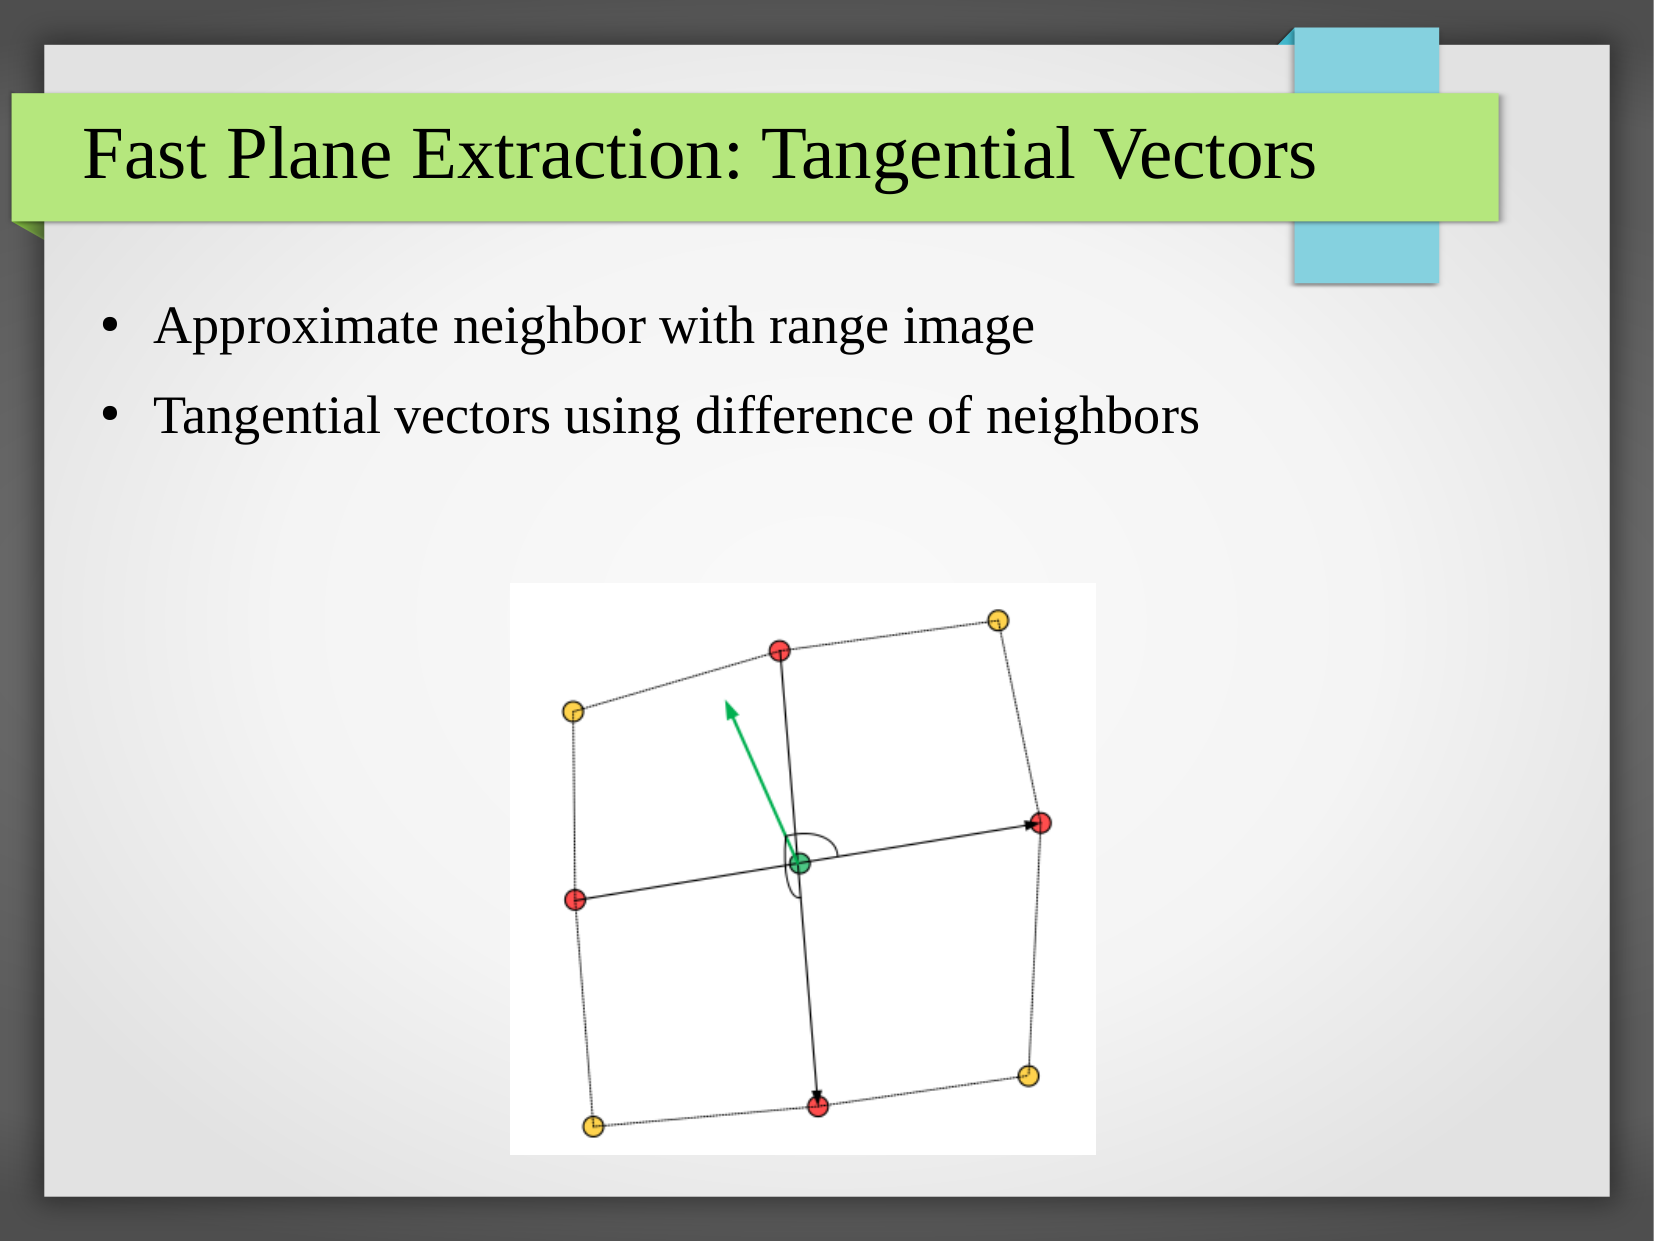

# Fast Plane Extraction: Tangential Vectors
Approximate neighbor with range image
Tangential vectors using difference of neighbors